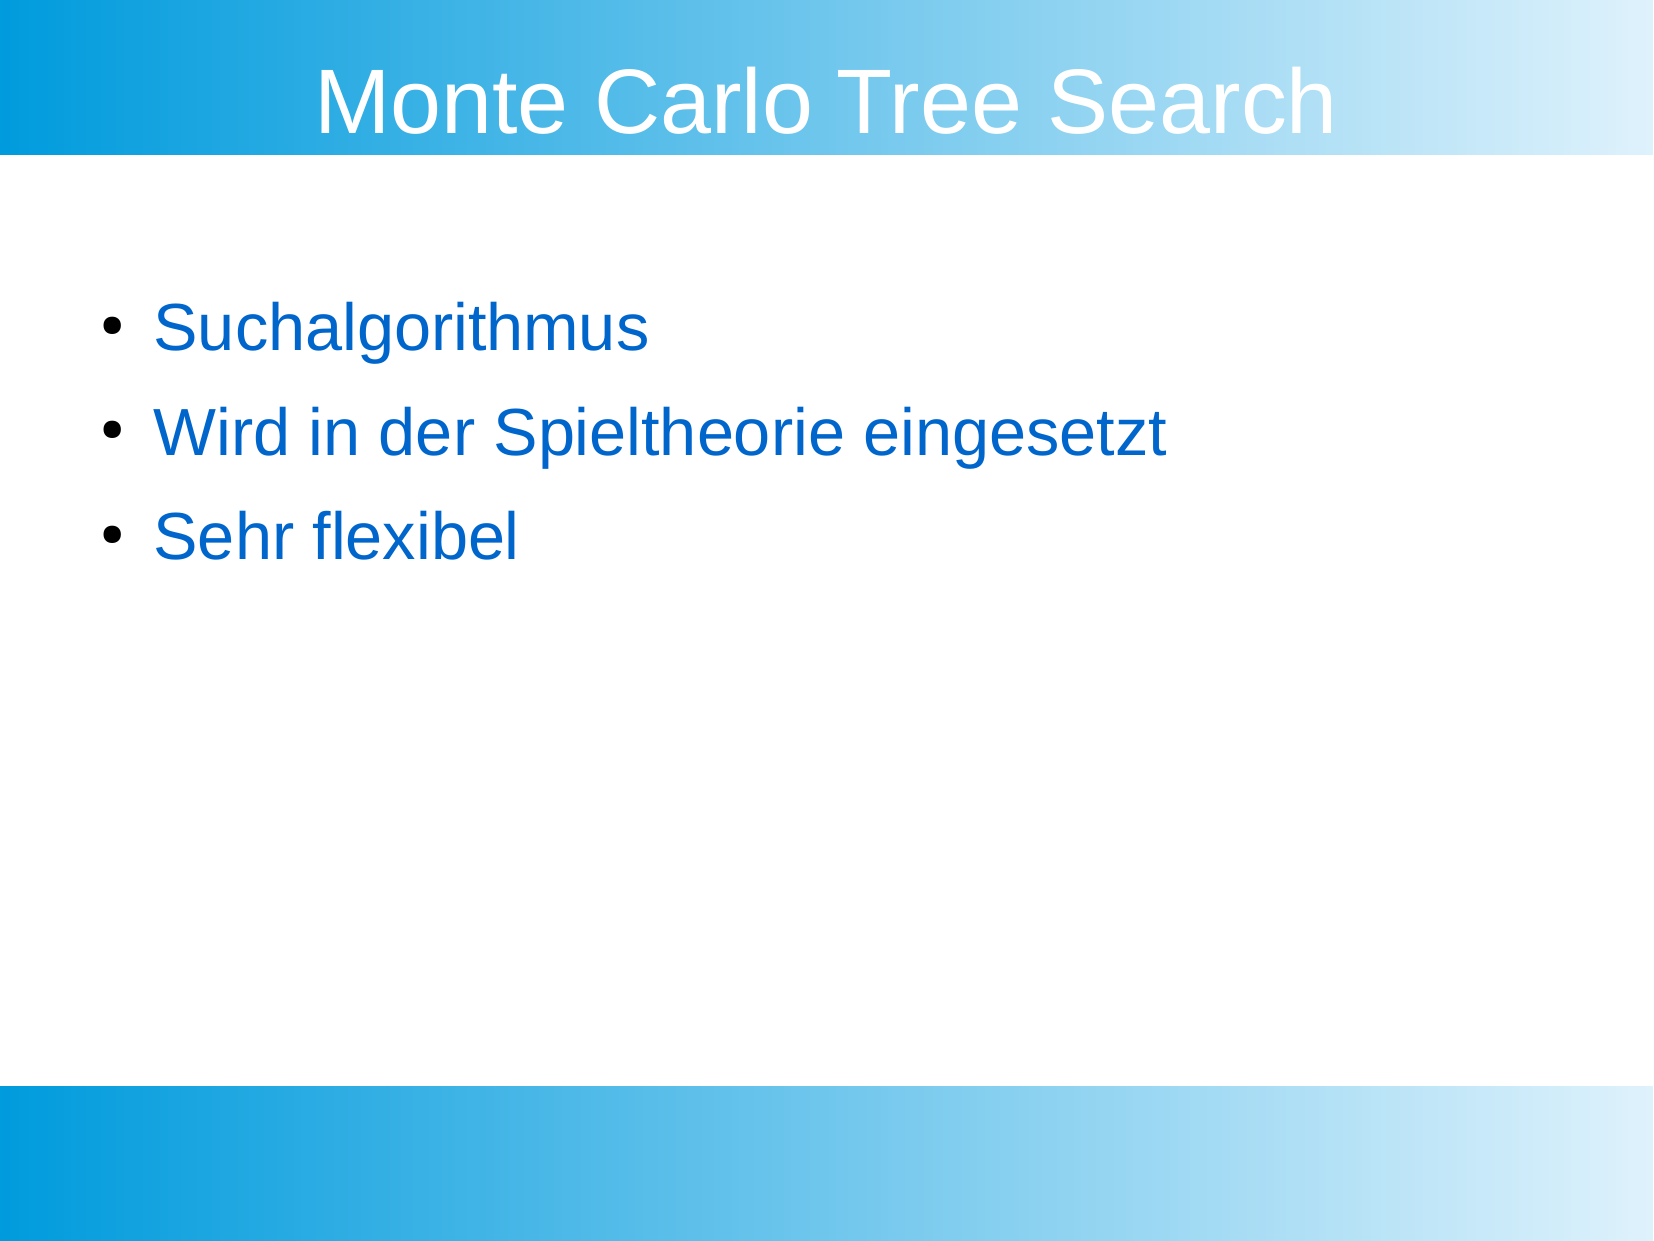

# Monte Carlo Tree Search
Suchalgorithmus
Wird in der Spieltheorie eingesetzt
Sehr flexibel